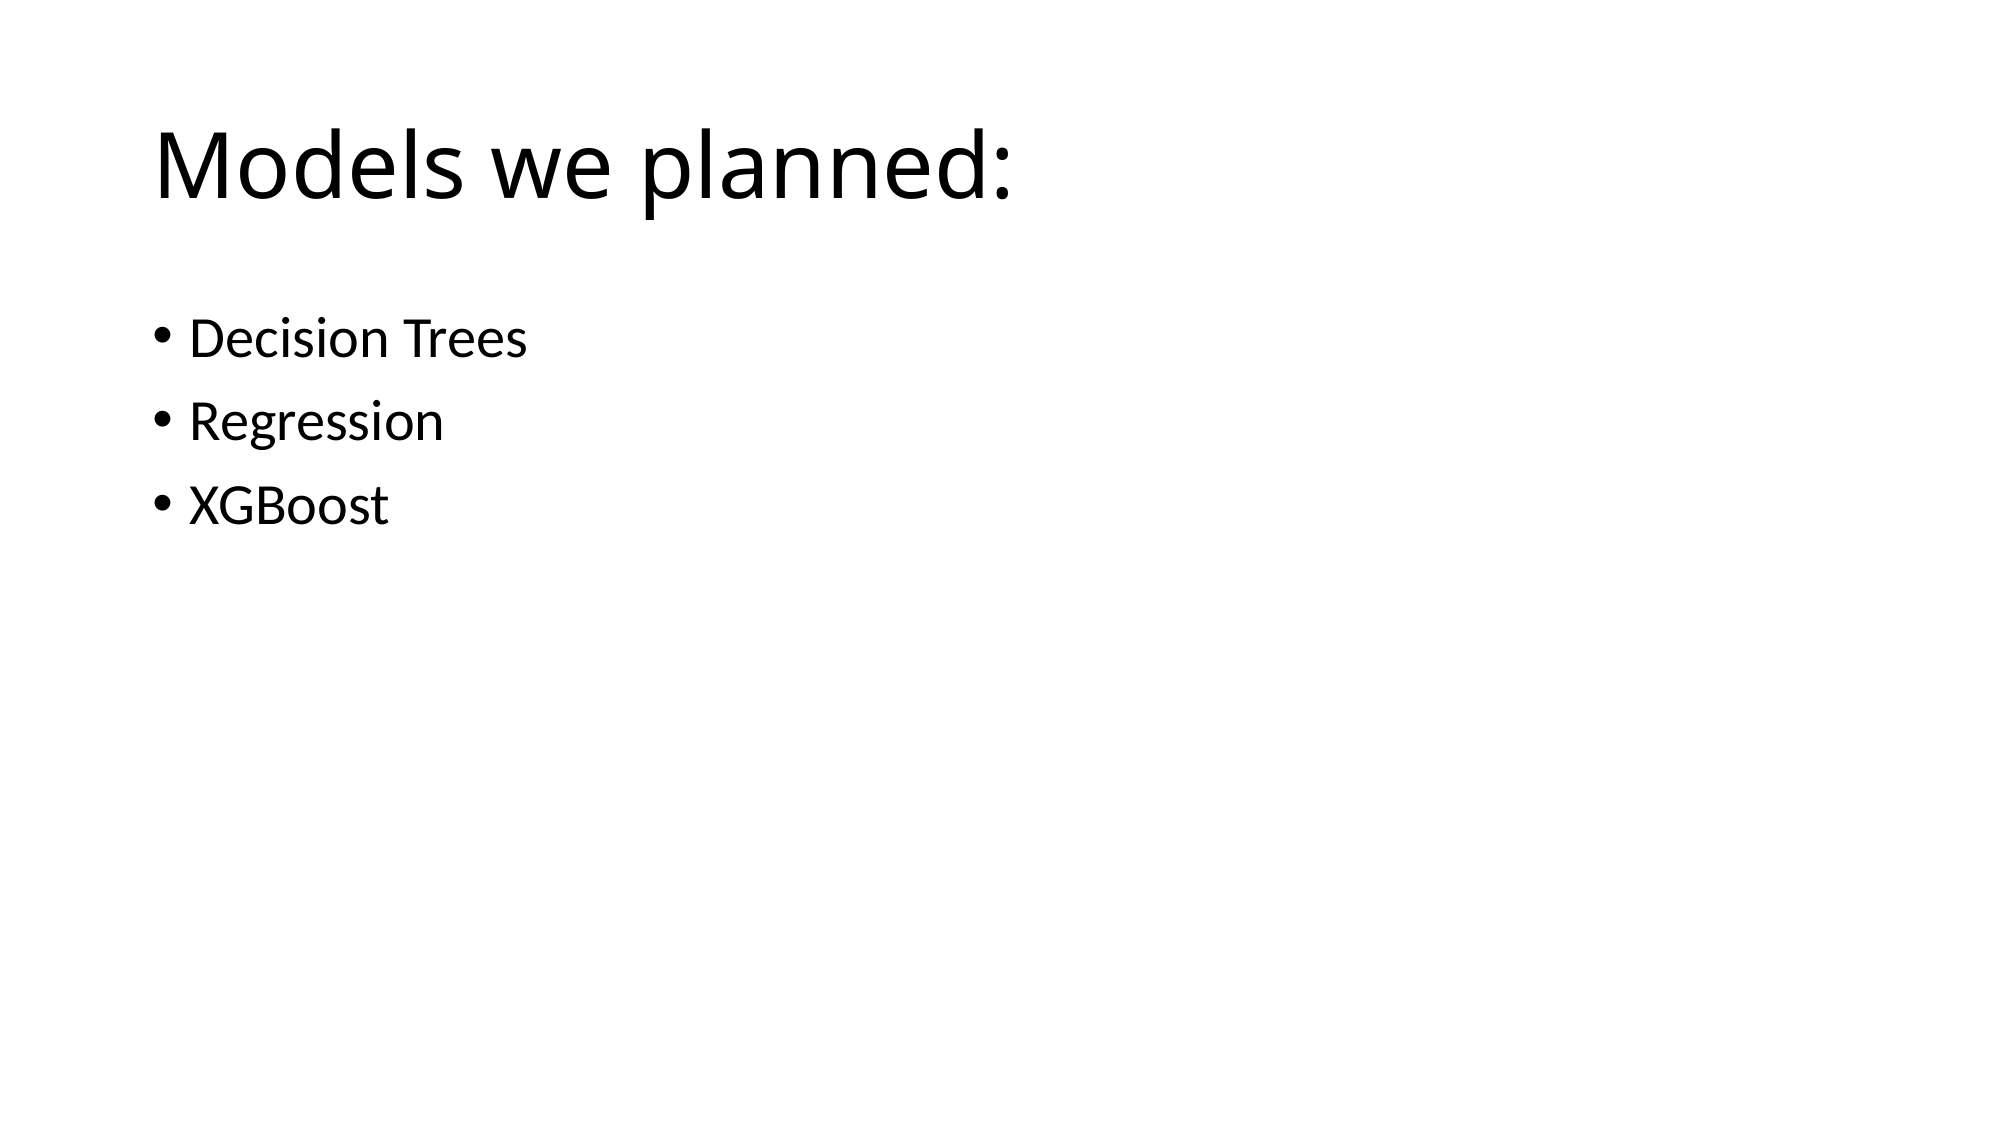

# Models we planned:
Decision Trees
Regression
XGBoost